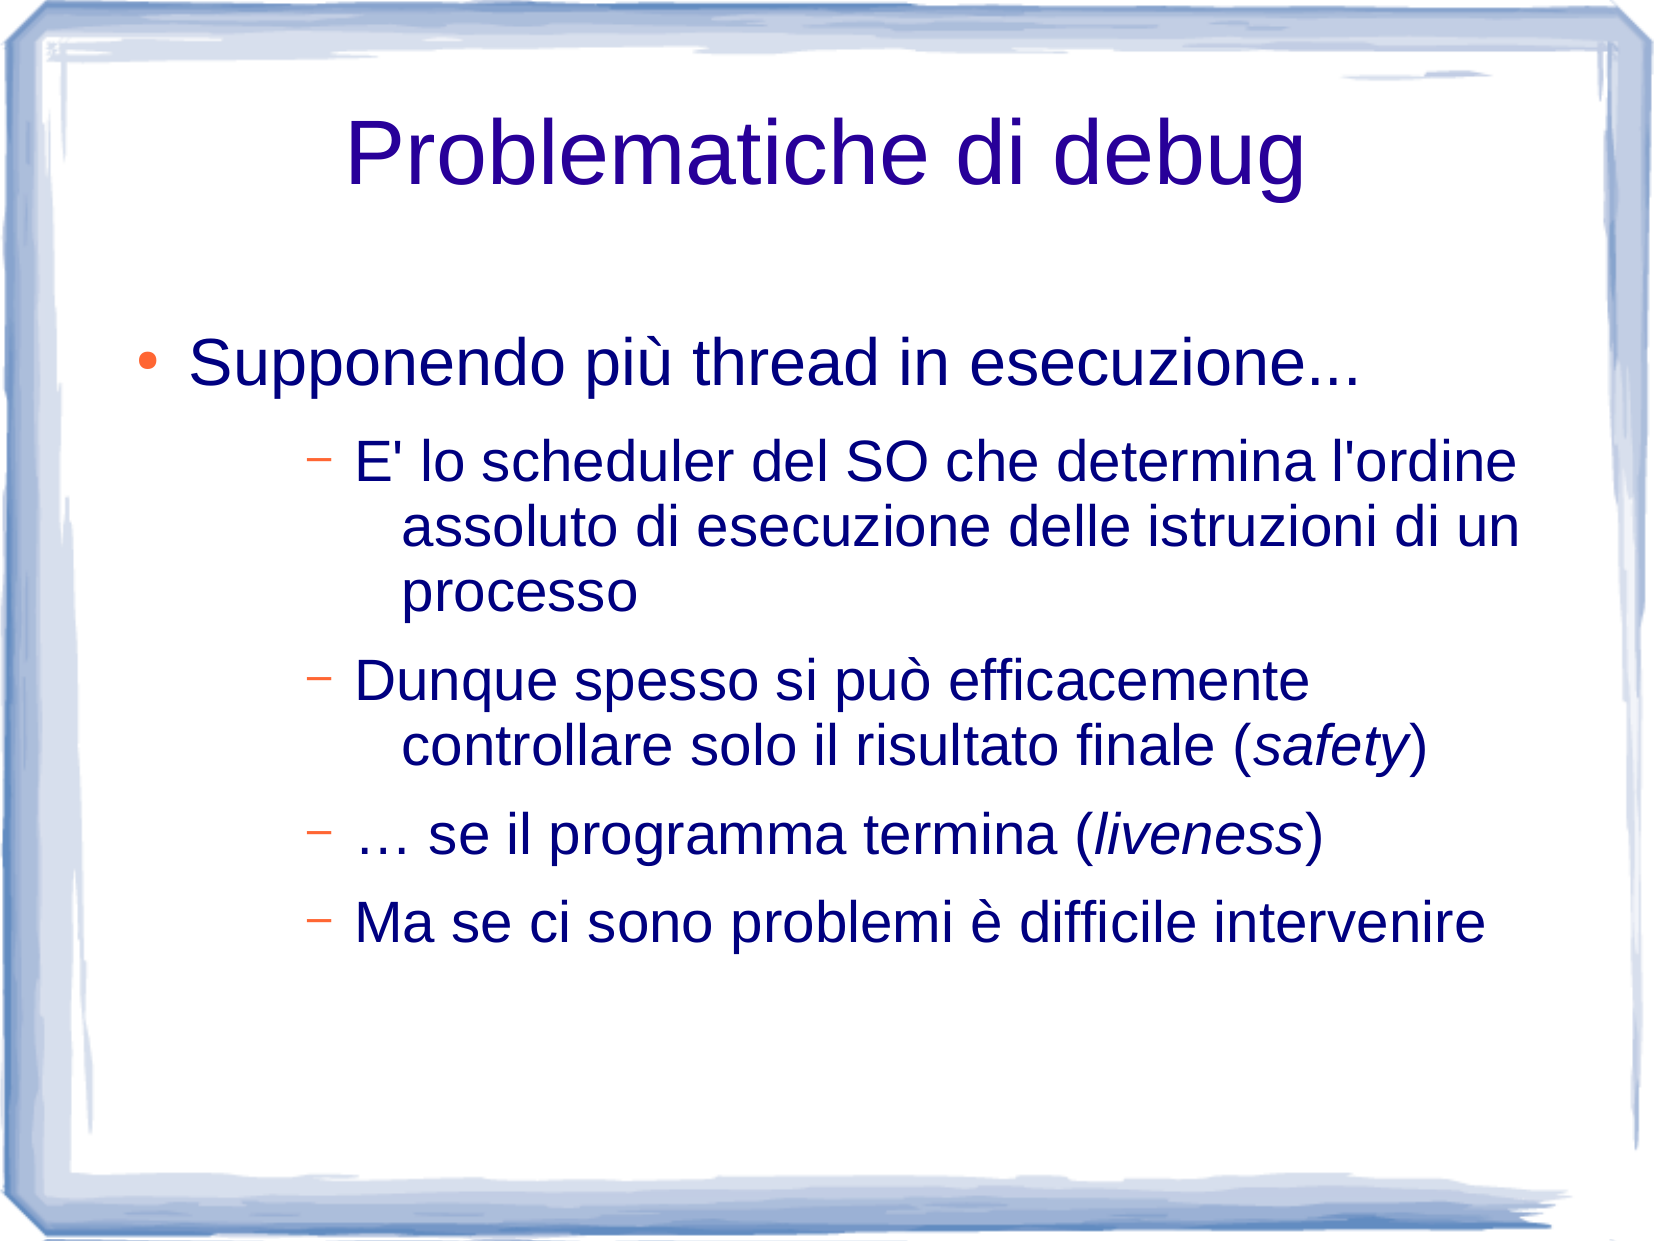

# Problematiche di debug
Supponendo più thread in esecuzione...
E' lo scheduler del SO che determina l'ordine assoluto di esecuzione delle istruzioni di un processo
Dunque spesso si può efficacemente controllare solo il risultato finale (safety)
… se il programma termina (liveness)
Ma se ci sono problemi è difficile intervenire